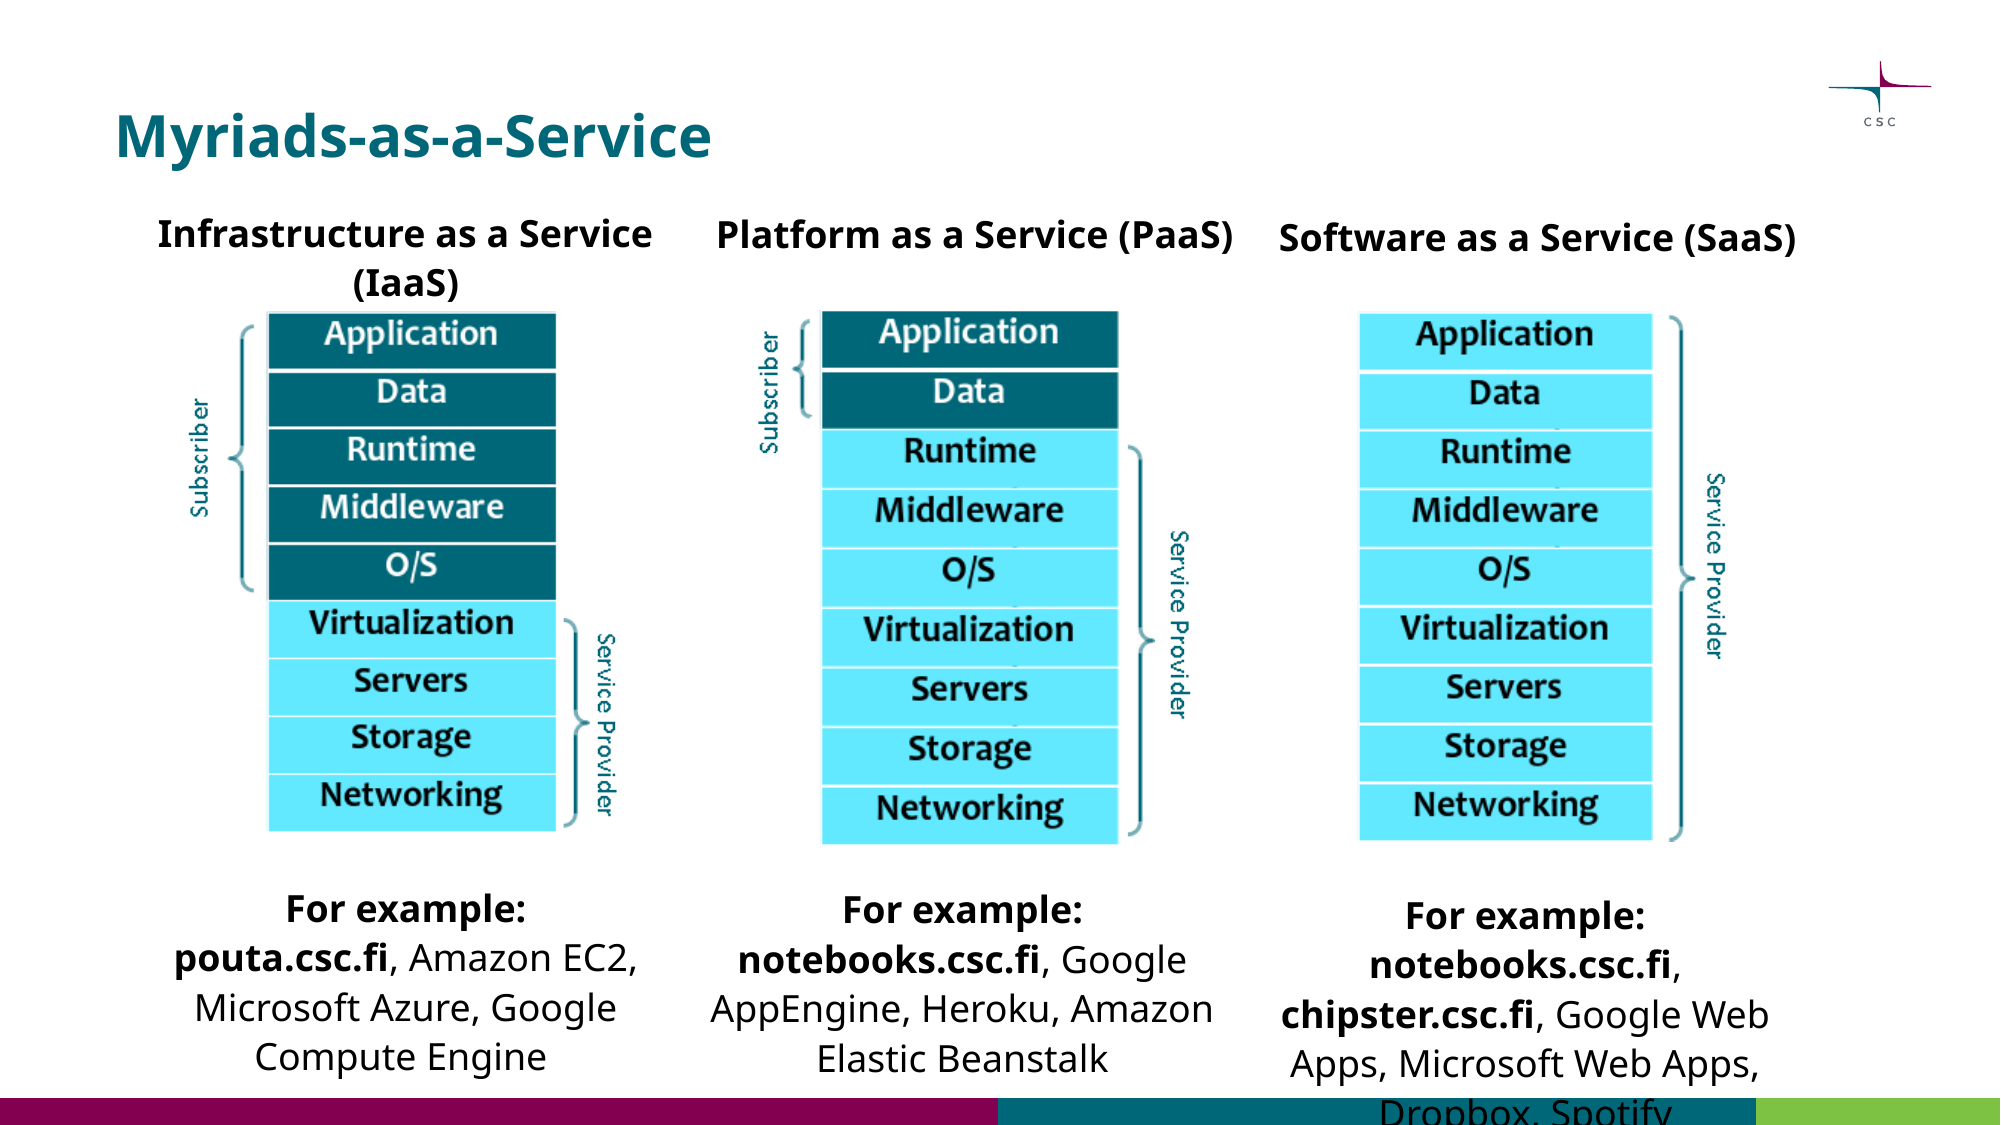

# Myriads-as-a-Service
Infrastructure as a Service (IaaS)
Platform as a Service (PaaS)
Software as a Service (SaaS)
For example:
pouta.csc.fi, Amazon EC2, Microsoft Azure, Google Compute Engine
For example:
notebooks.csc.fi, Google AppEngine, Heroku, Amazon Elastic Beanstalk
For example:
notebooks.csc.fi, chipster.csc.fi, Google Web Apps, Microsoft Web Apps, Dropbox, Spotify